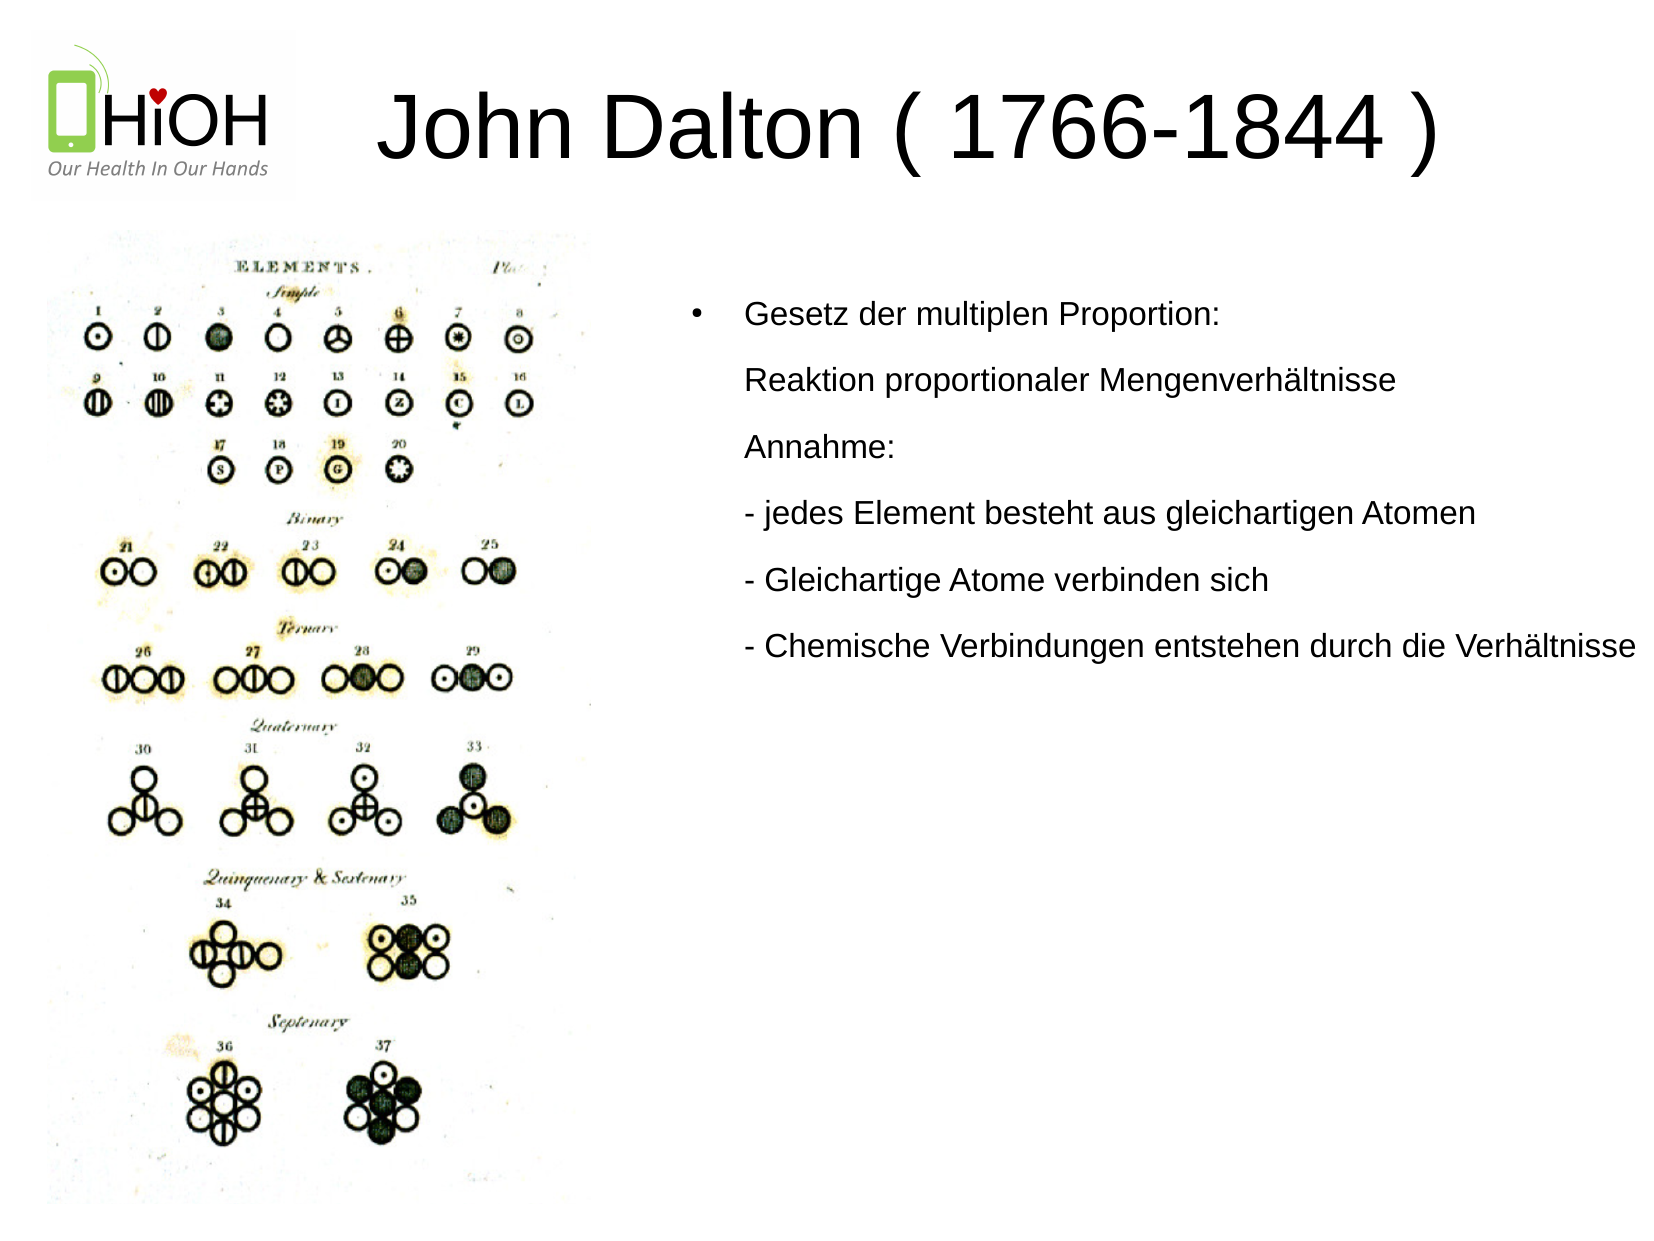

# John Dalton ( 1766-1844 )
Gesetz der multiplen Proportion:
Reaktion proportionaler Mengenverhältnisse
Annahme:
- jedes Element besteht aus gleichartigen Atomen
- Gleichartige Atome verbinden sich
- Chemische Verbindungen entstehen durch die Verhältnisse